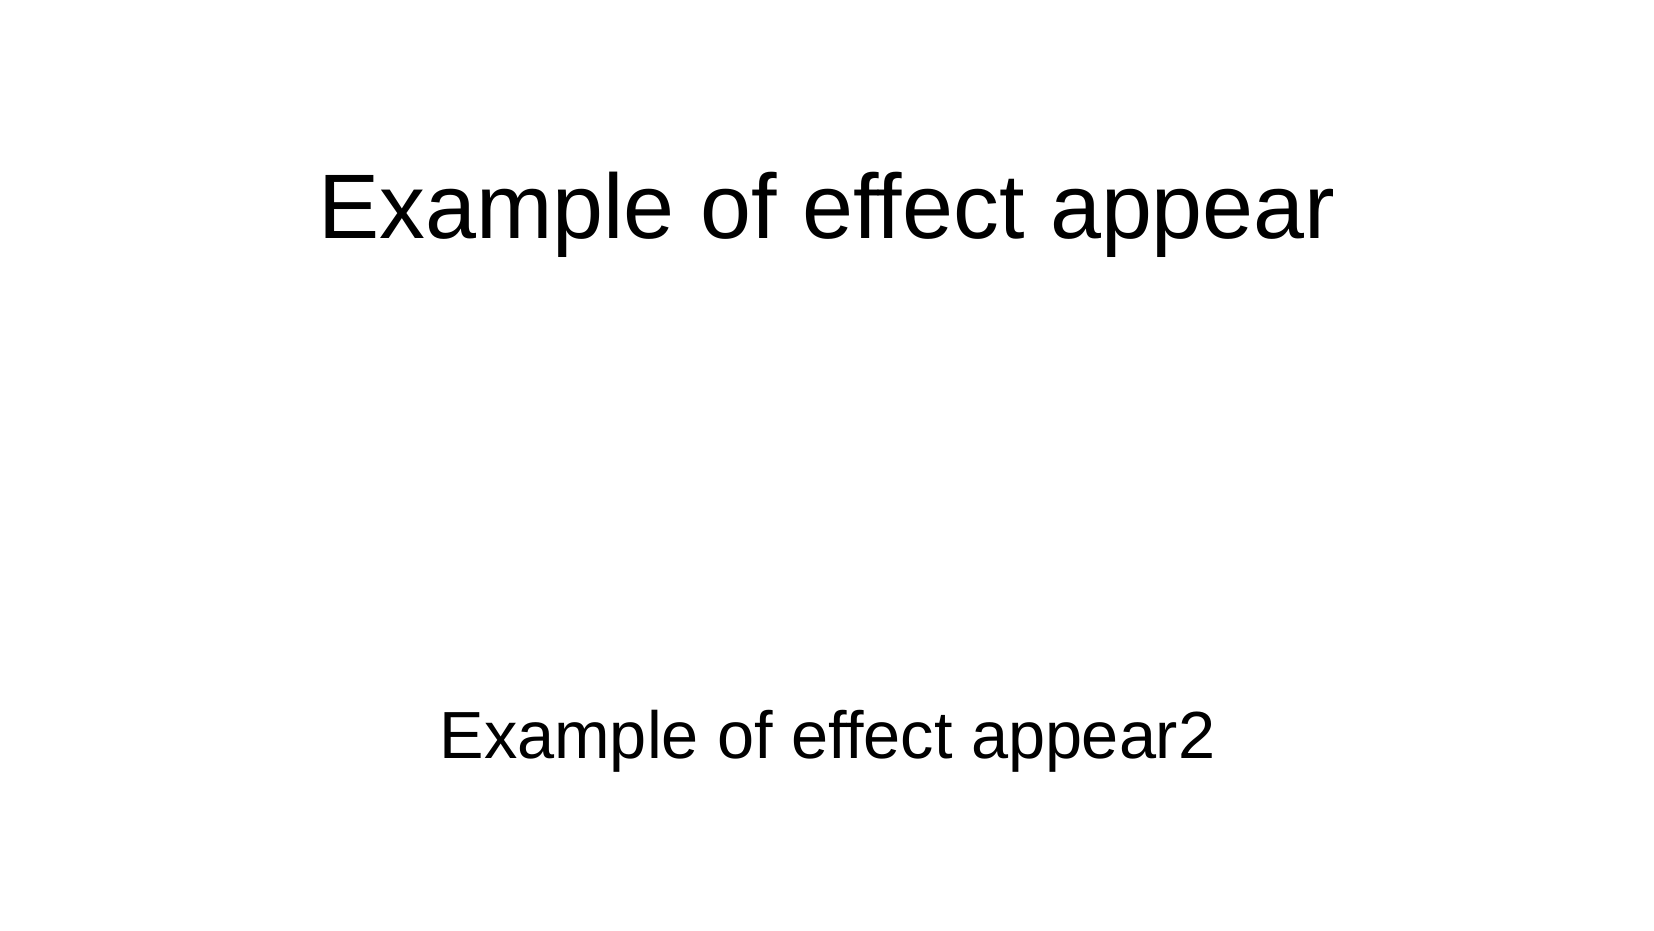

# Example of effect appear
Example of effect appear2